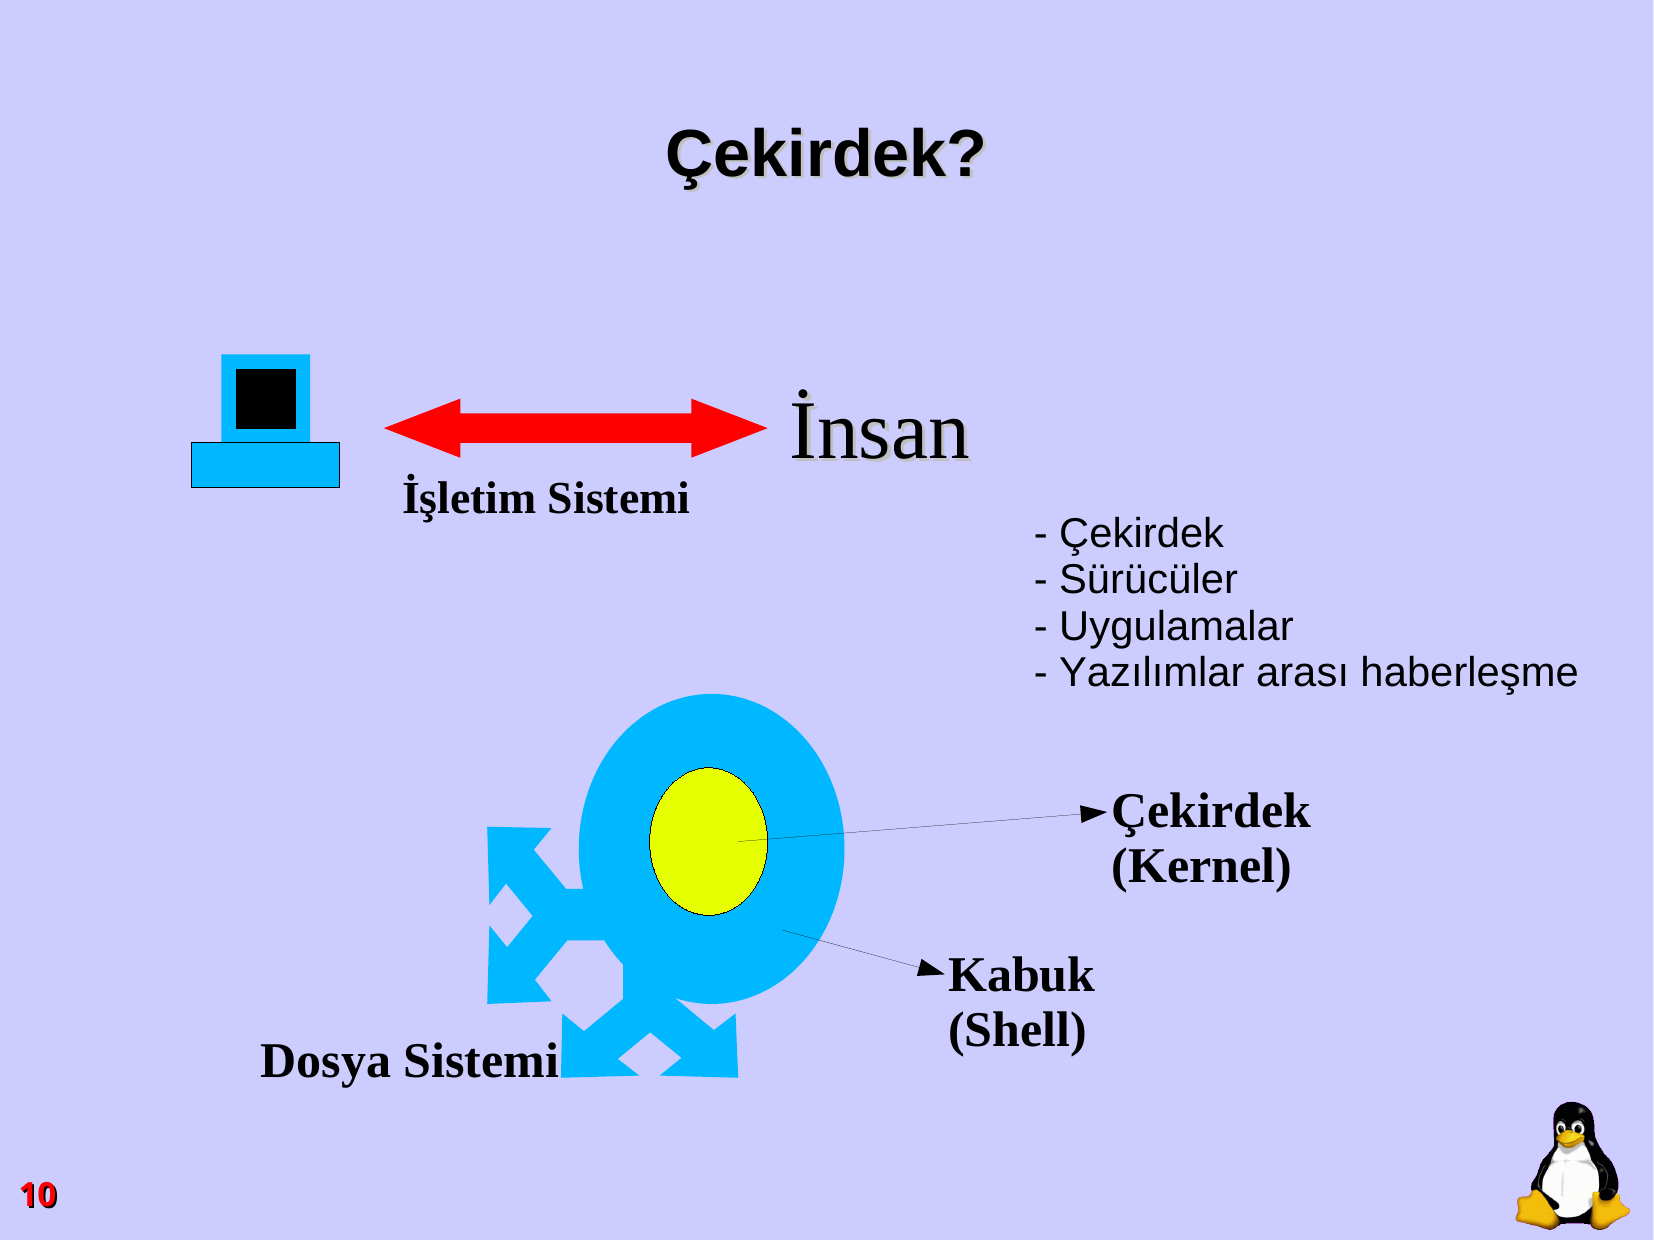

# Çekirdek?
İnsan
İşletim Sistemi
- Çekirdek
- Sürücüler
- Uygulamalar
- Yazılımlar arası haberleşme
Çekirdek
(Kernel)
Kabuk
(Shell)
Dosya Sistemi